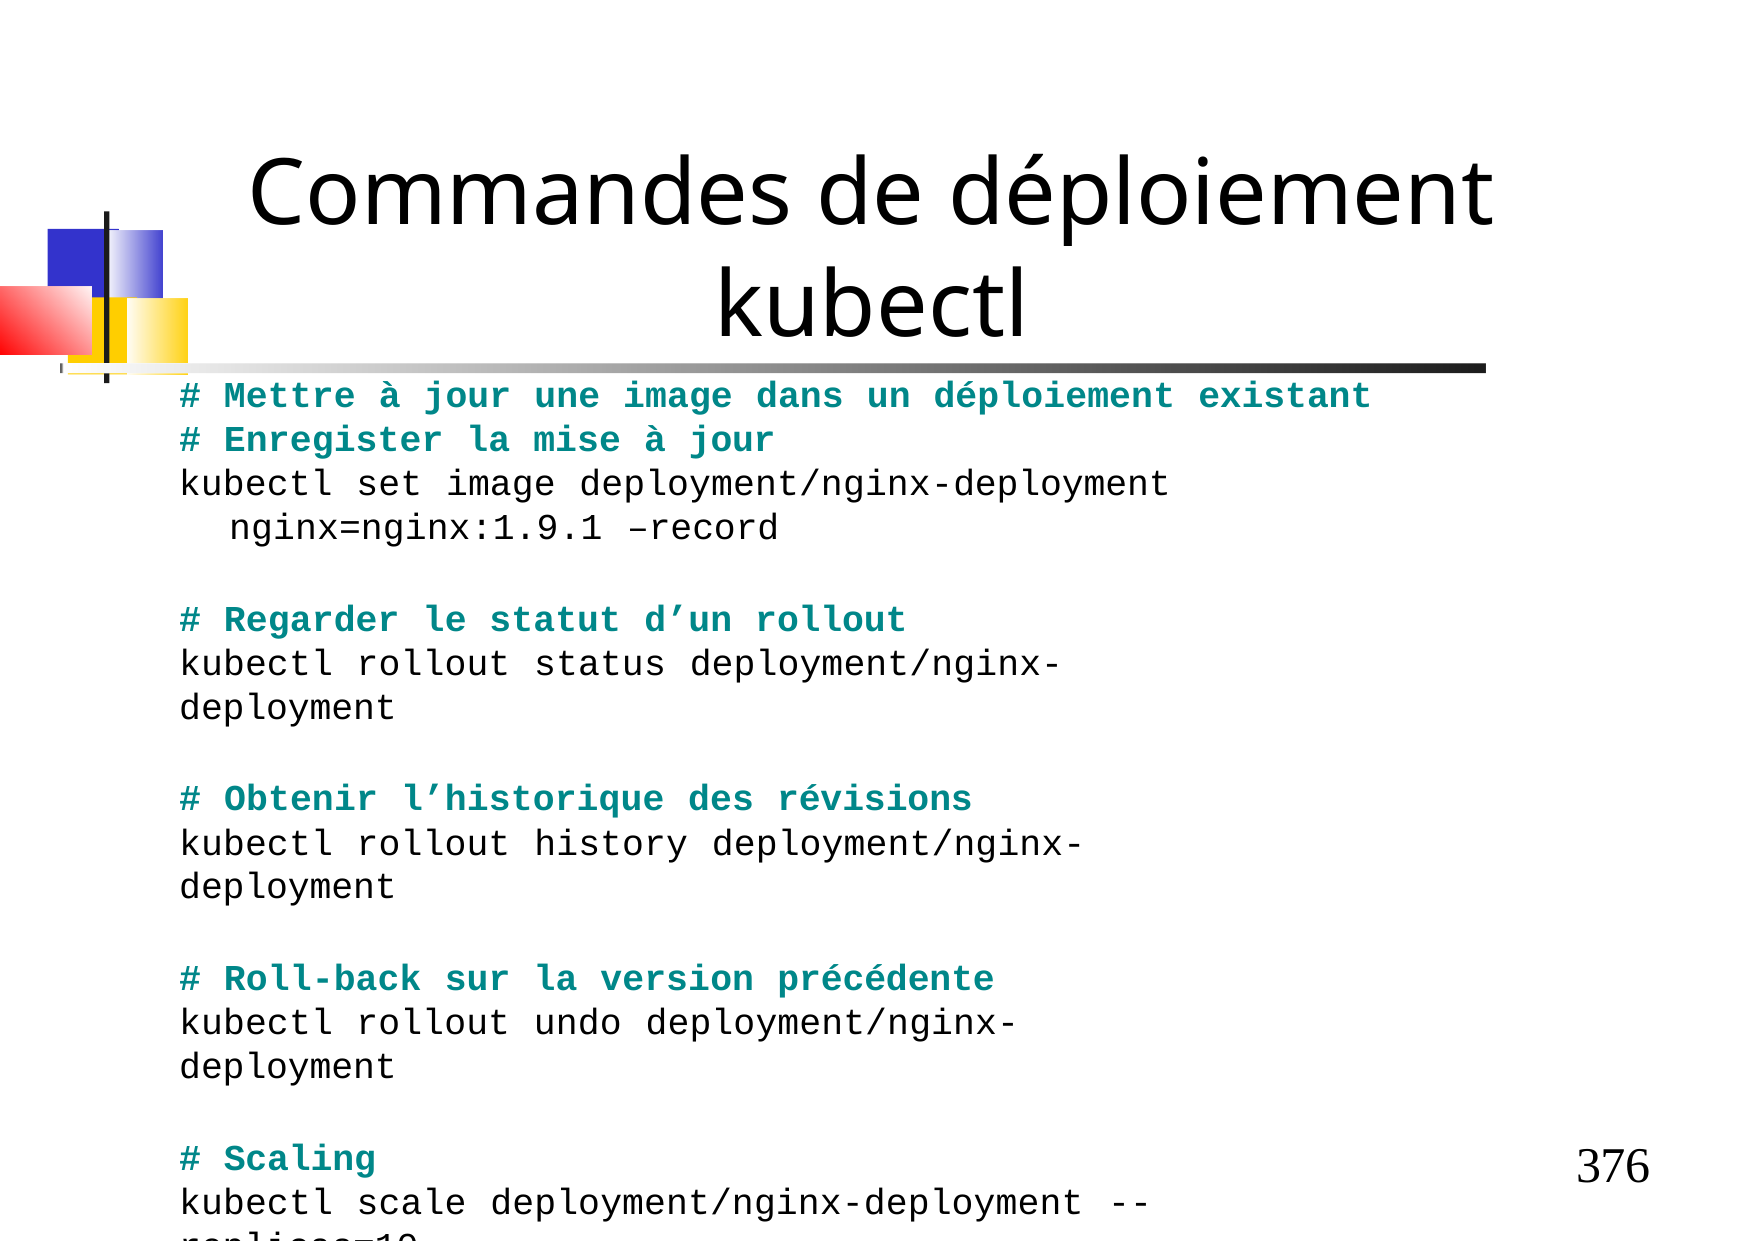

# Commandes de déploiement
kubectl
# Mettre à jour une image dans un déploiement existant # Enregister la mise à jour
kubectl set image deployment/nginx-deployment nginx=nginx:1.9.1 –record
# Regarder le statut d’un rollout
kubectl rollout status deployment/nginx-deployment
# Obtenir l’historique des révisions
kubectl rollout history deployment/nginx-deployment
# Roll-back sur la version précédente
kubectl rollout undo deployment/nginx-deployment
# Scaling
kubectl scale deployment/nginx-deployment --replicas=10
376